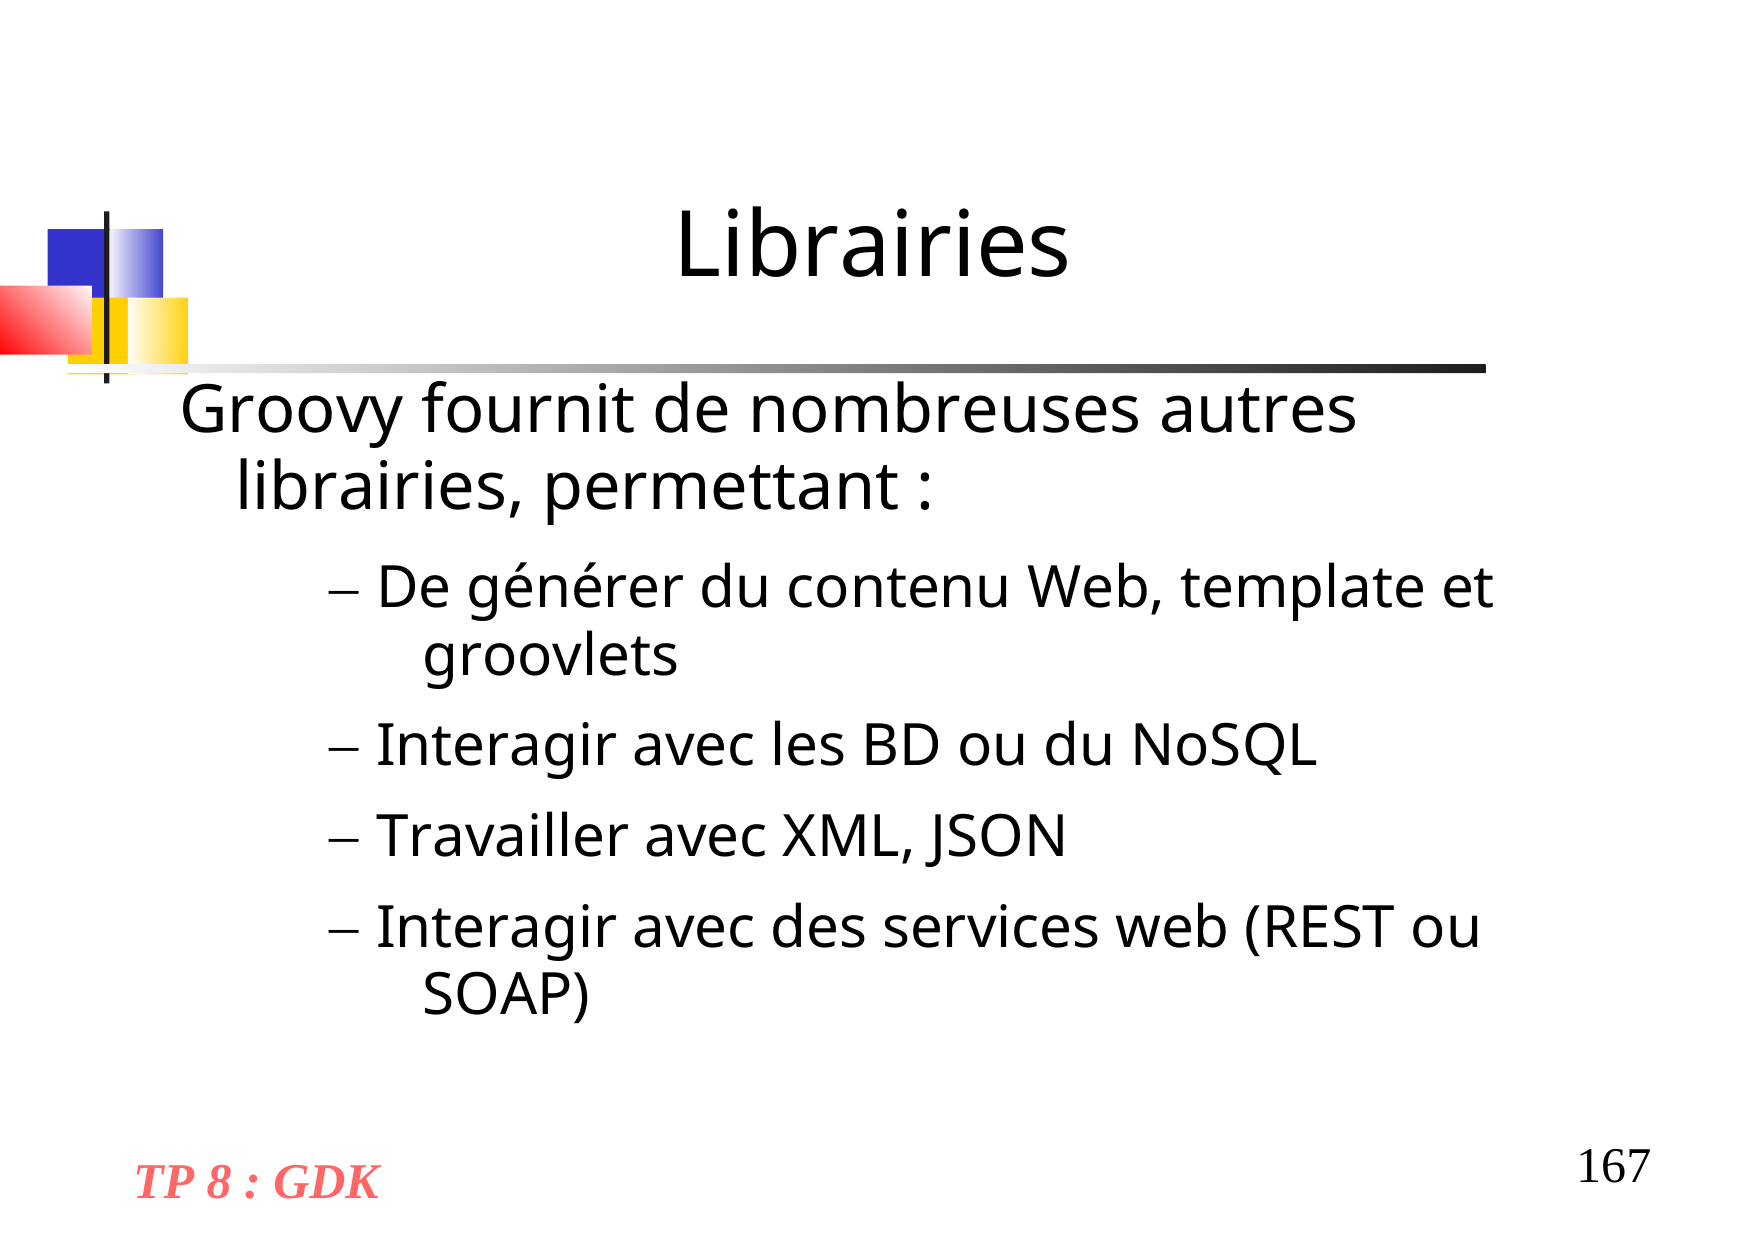

# Librairies
Groovy fournit de nombreuses autres librairies, permettant :
De générer du contenu Web, template et groovlets
Interagir avec les BD ou du NoSQL
Travailler avec XML, JSON
Interagir avec des services web (REST ou SOAP)
TP 8 : GDK